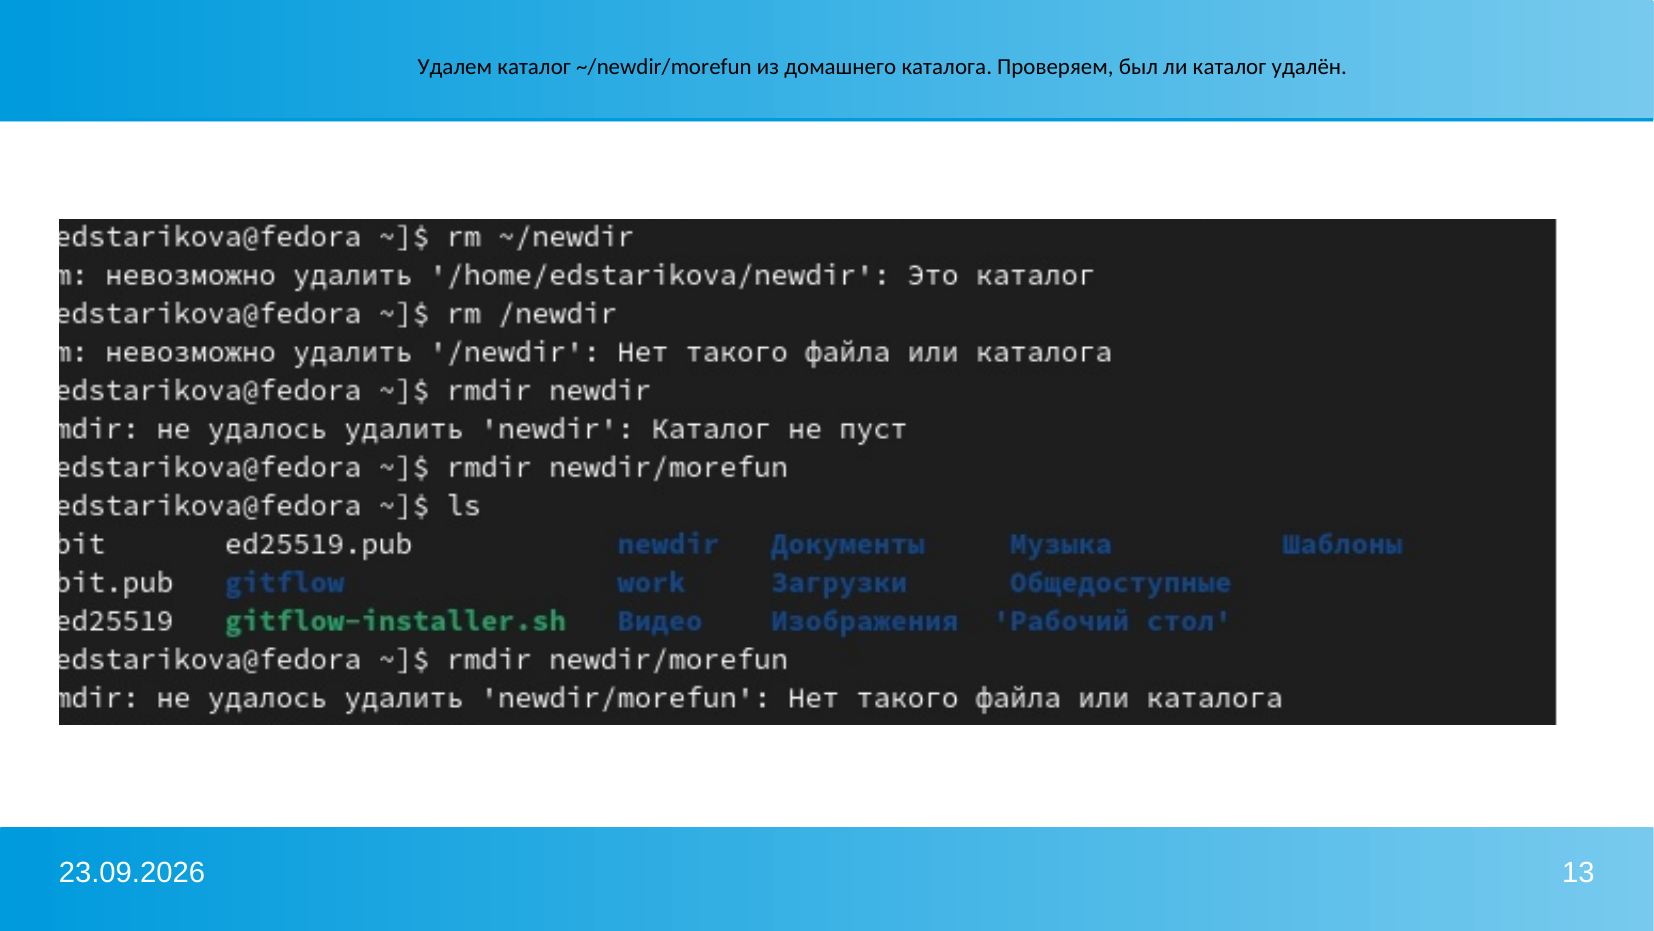

# Удалем каталог ~/newdir/morefun из домашнего каталога. Проверяем, был ли каталог удалён.
13